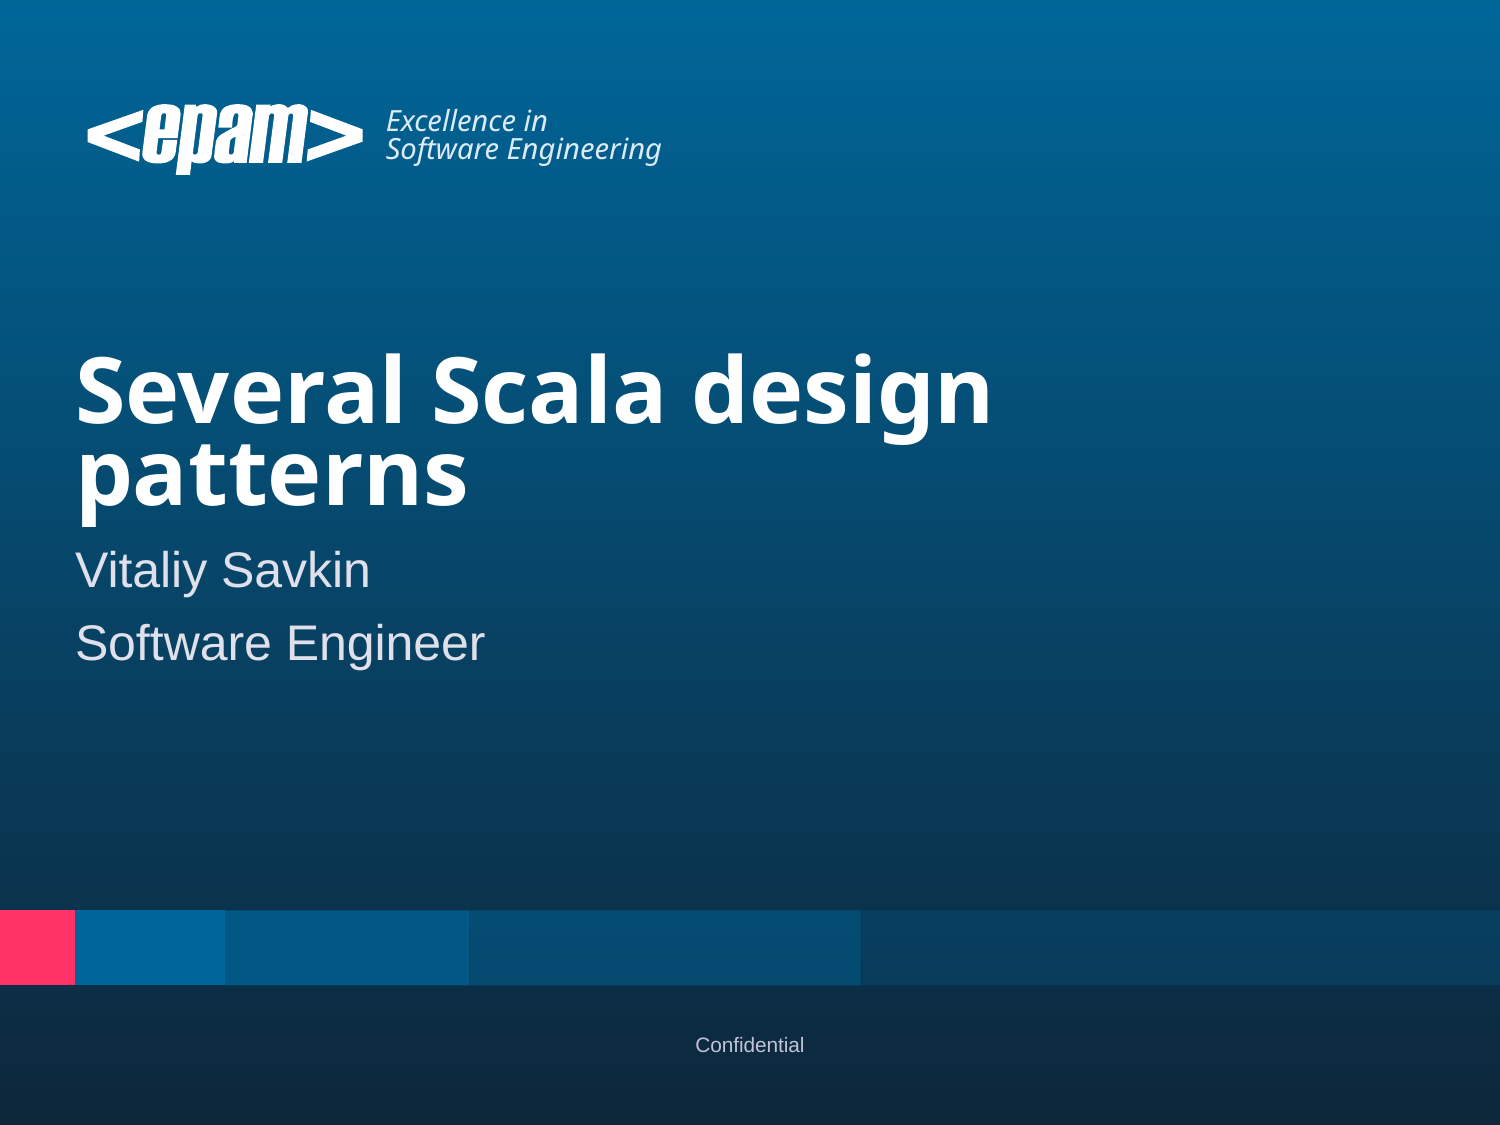

Several Scala design patterns
# Vitaliy Savkin
Software Engineer
Confidential